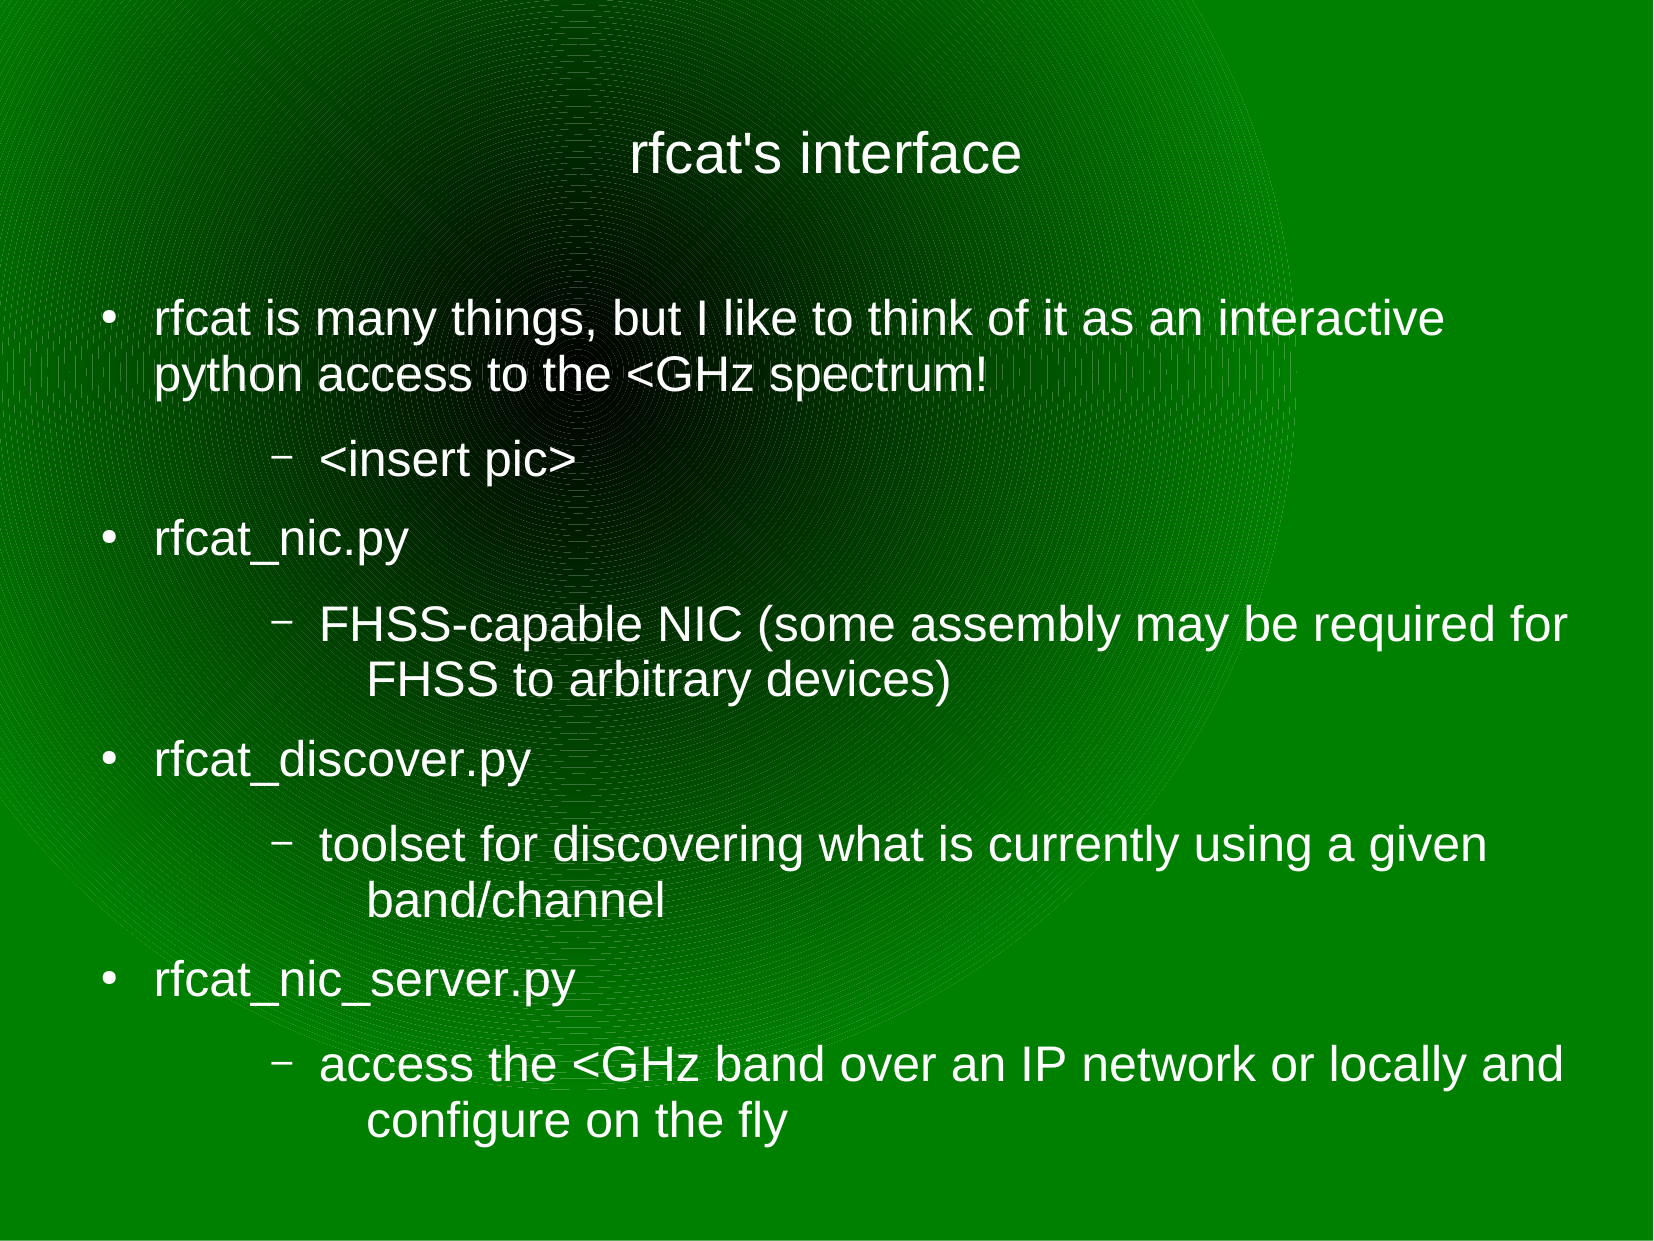

# rfcat's interface
rfcat is many things, but I like to think of it as an interactive python access to the <GHz spectrum!
<insert pic>
rfcat_nic.py
FHSS-capable NIC (some assembly may be required for FHSS to arbitrary devices)
rfcat_discover.py
toolset for discovering what is currently using a given band/channel
rfcat_nic_server.py
access the <GHz band over an IP network or locally and configure on the fly